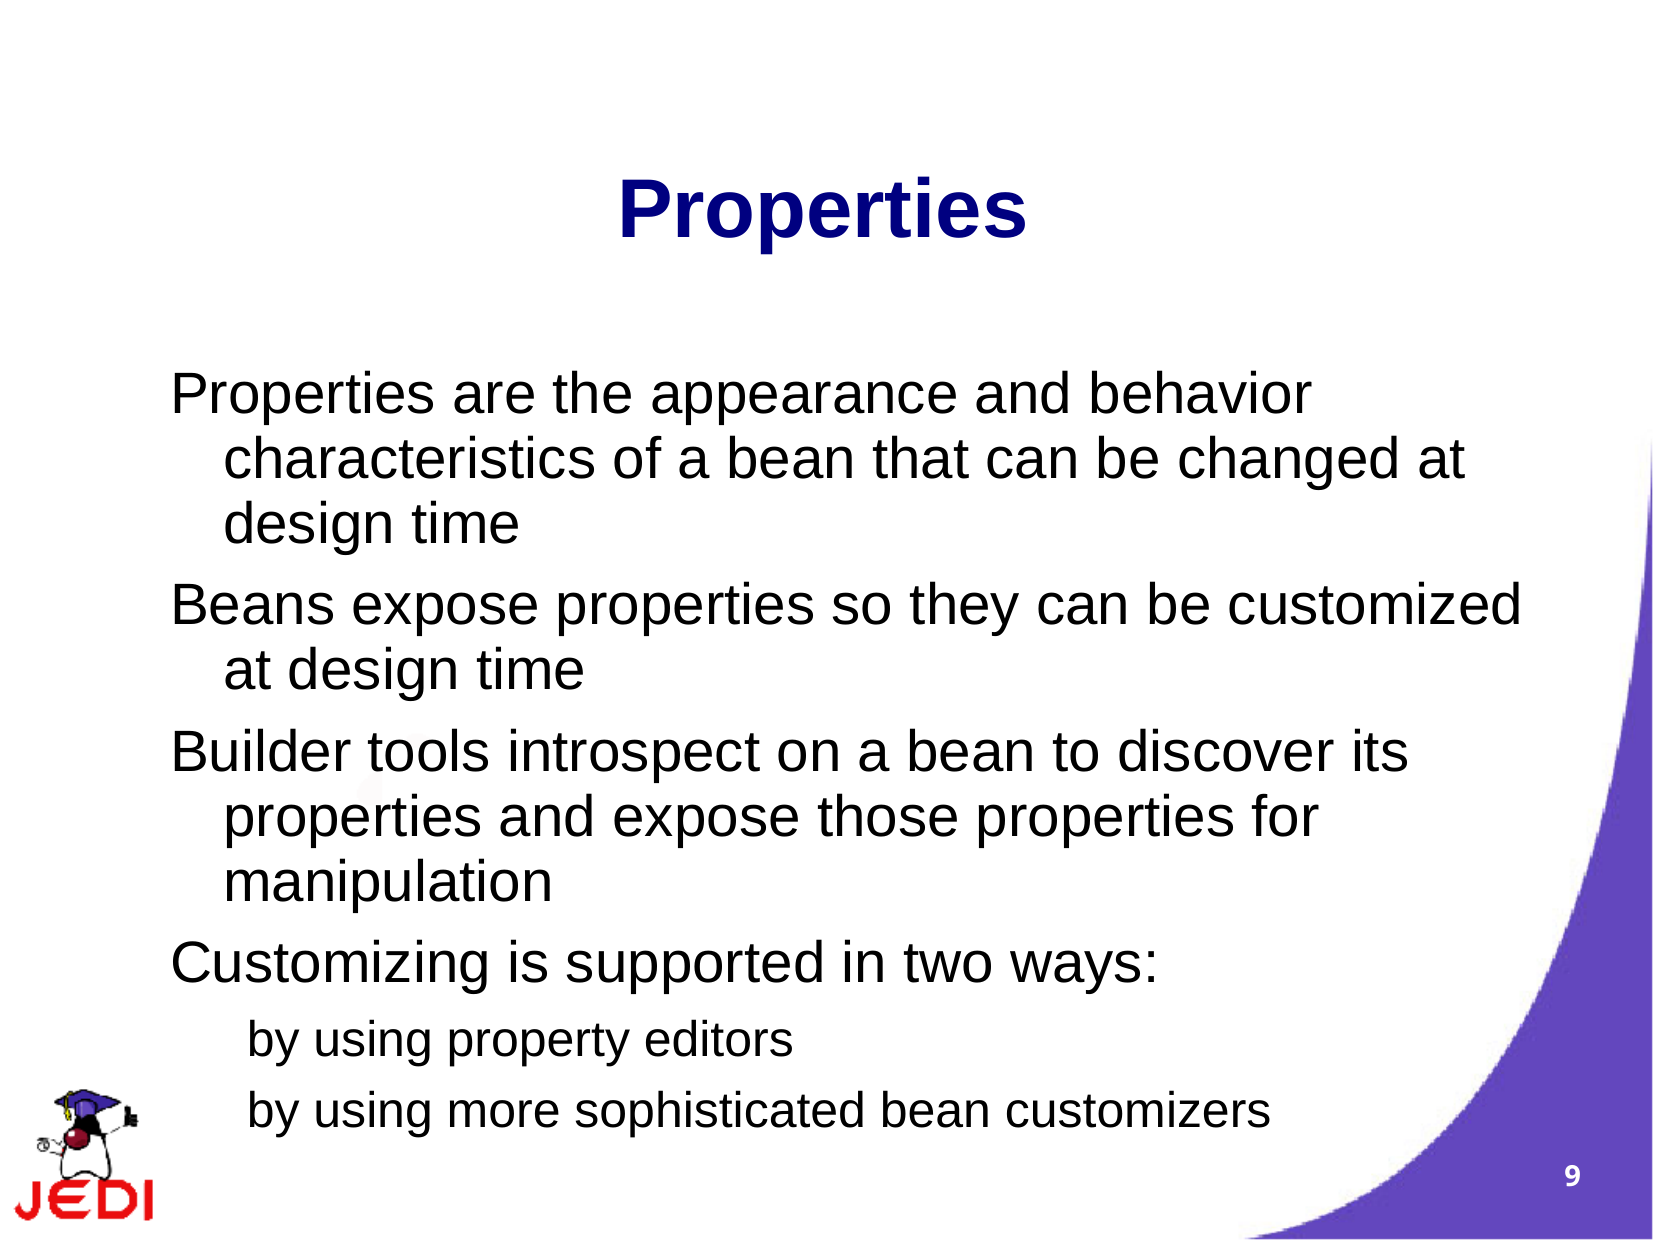

# Properties
Properties are the appearance and behavior characteristics of a bean that can be changed at design time
Beans expose properties so they can be customized at design time
Builder tools introspect on a bean to discover its properties and expose those properties for manipulation
Customizing is supported in two ways:
by using property editors
by using more sophisticated bean customizers